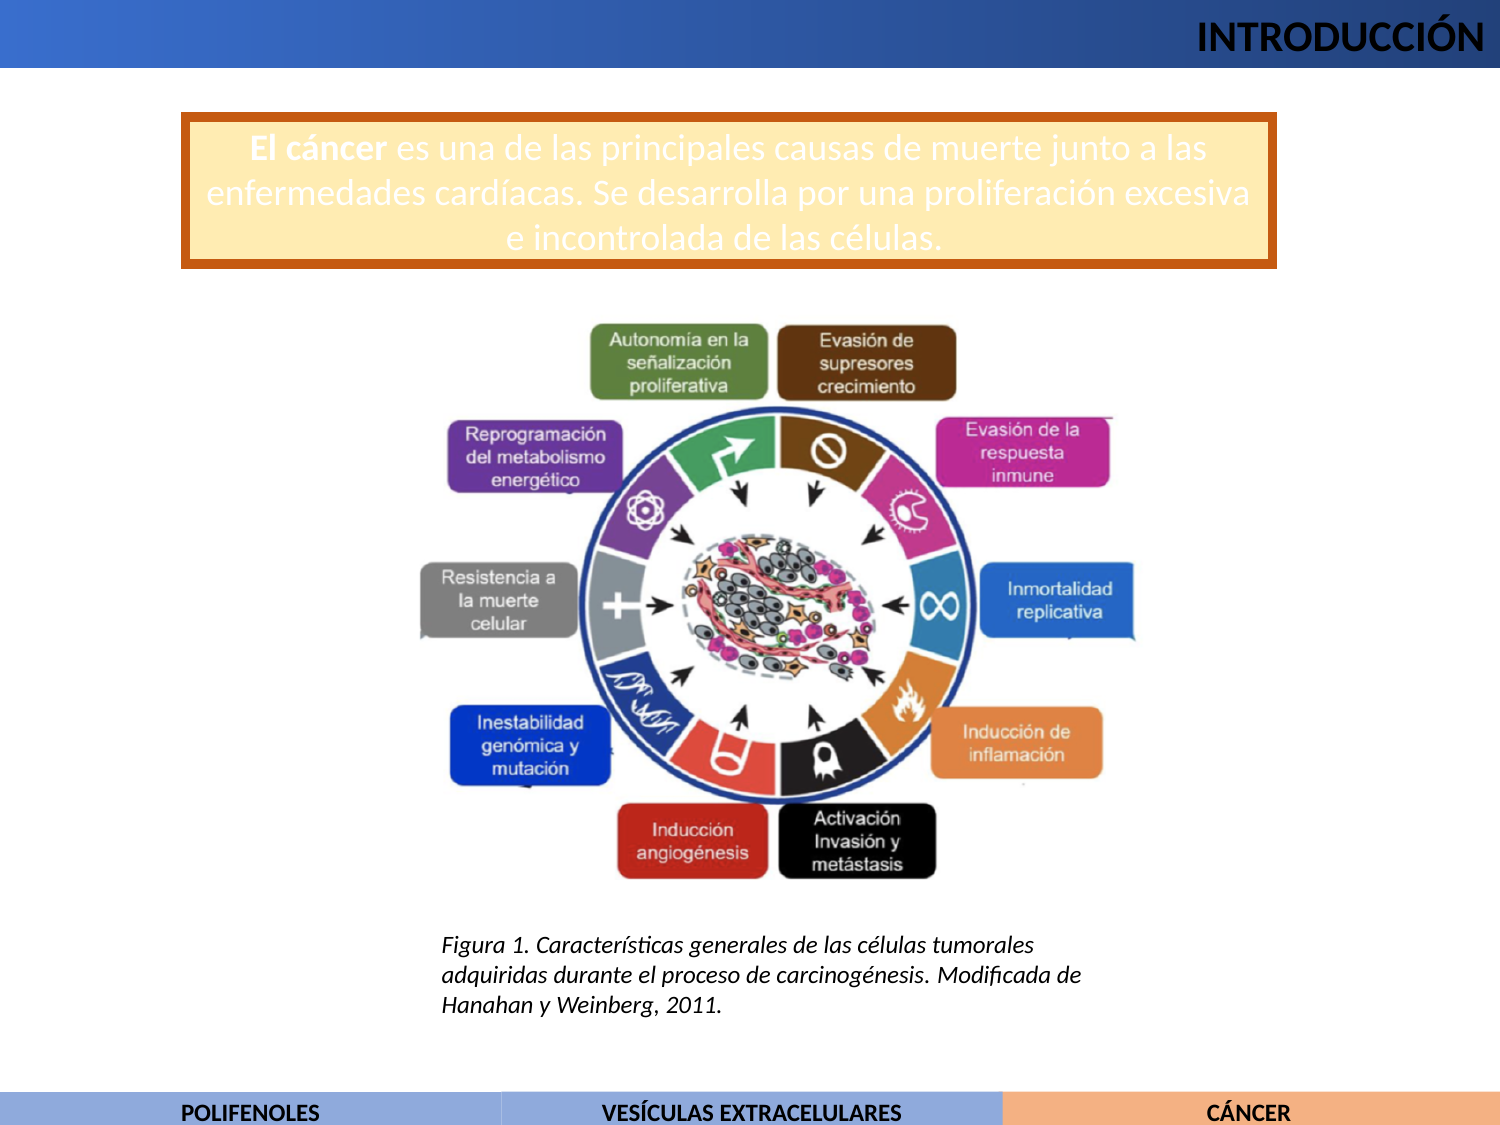

INTRODUCCIÓN
El cáncer es una de las principales causas de muerte junto a las enfermedades cardíacas. Se desarrolla por una proliferación excesiva e incontrolada de las células.
Figura 1. Características generales de las células tumorales adquiridas durante el proceso de carcinogénesis. Modificada de Hanahan y Weinberg, 2011.
VESÍCULAS EXTRACELULARES
CÁNCER
POLIFENOLES